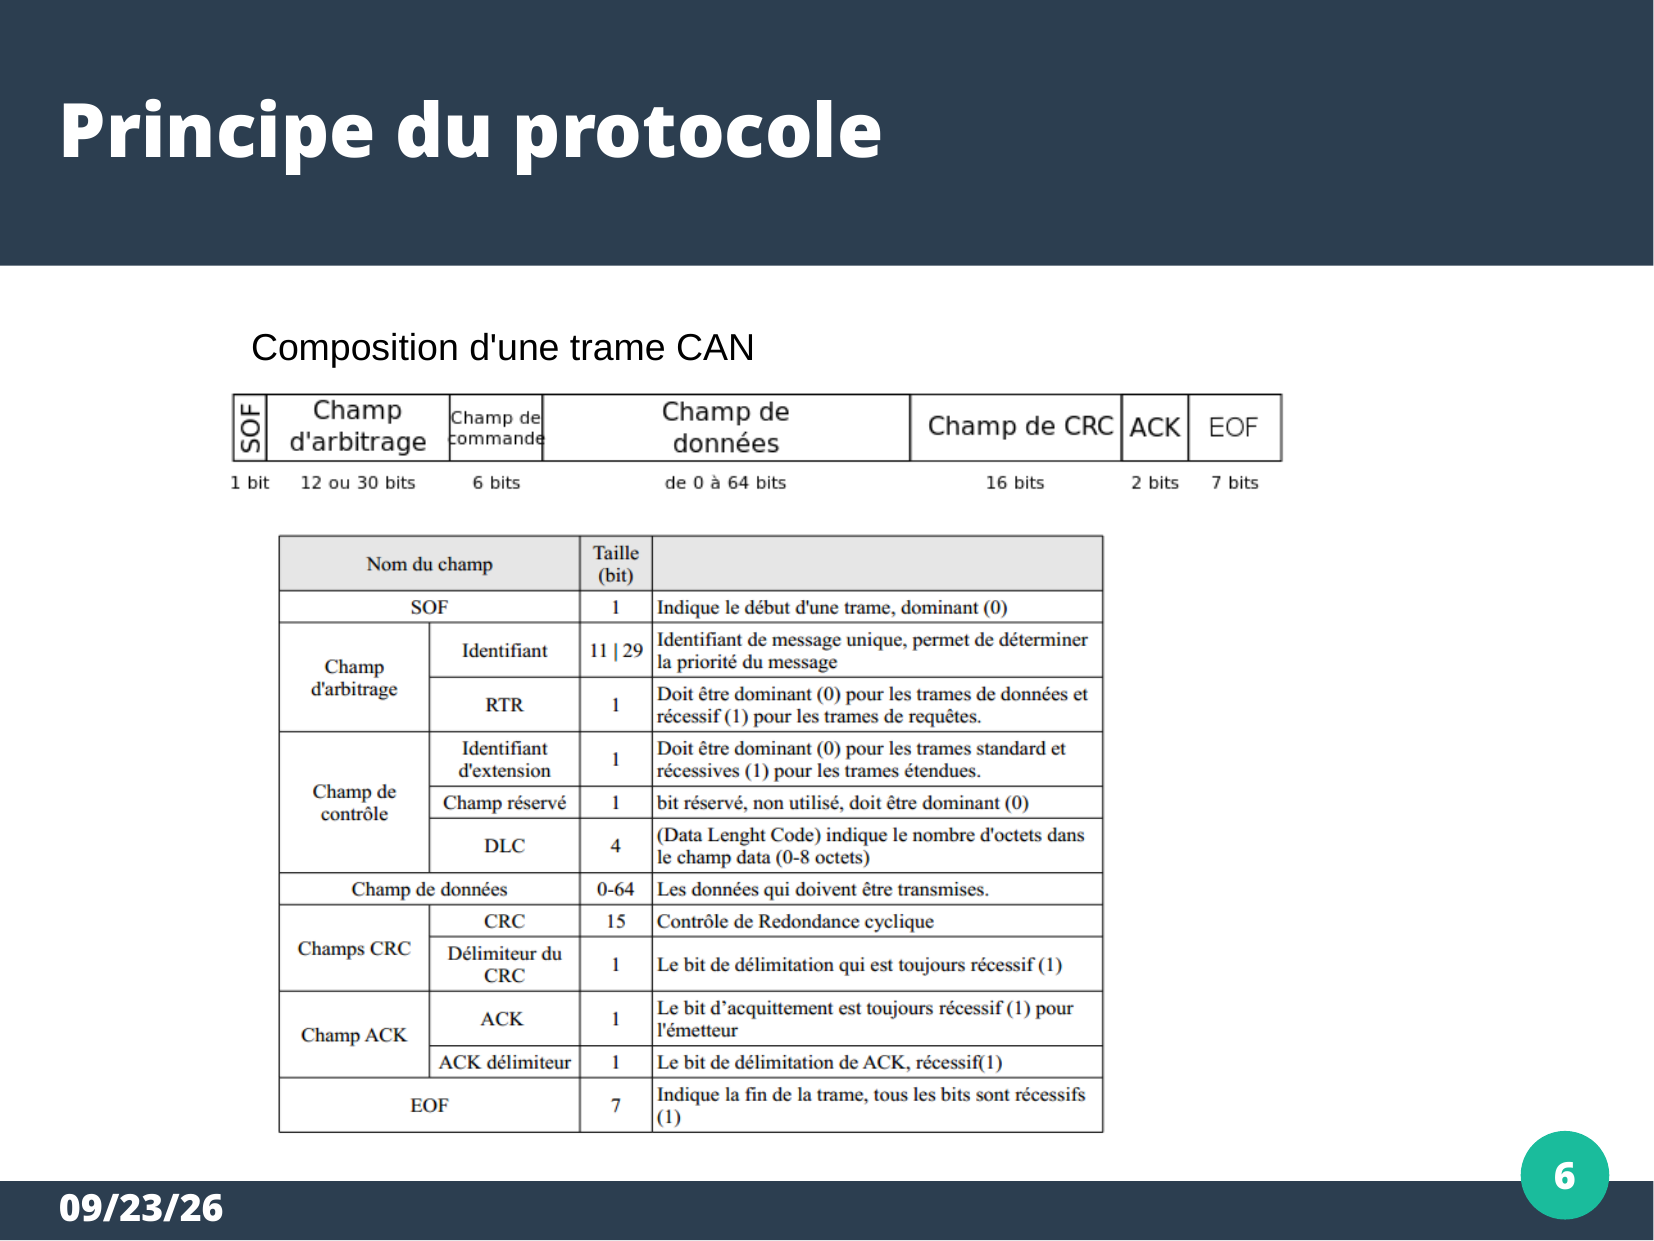

# Principe du protocole
Composition d'une trame CAN
6